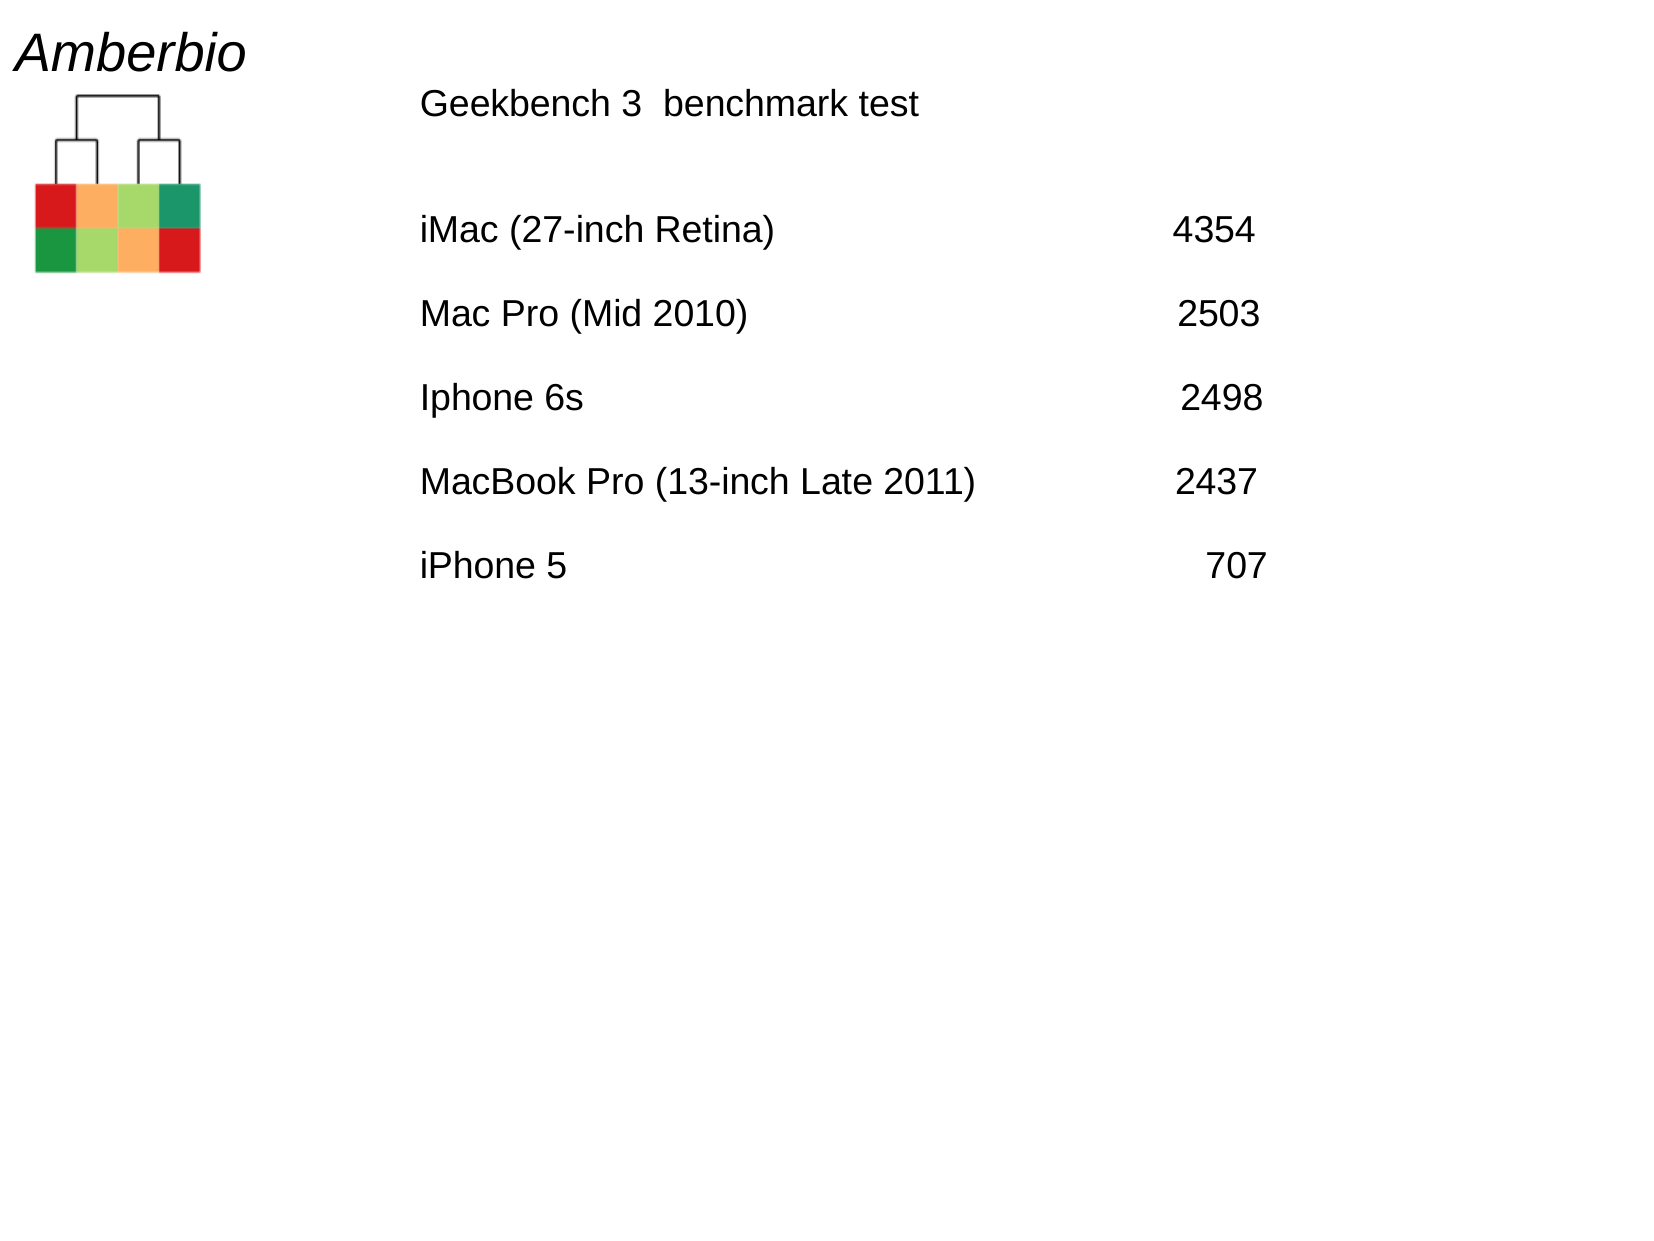

Amberbio
Geekbench 3 benchmark test
iMac (27-inch Retina) 4354
Mac Pro (Mid 2010) 2503
Iphone 6s 2498
MacBook Pro (13-inch Late 2011) 2437
iPhone 5 707